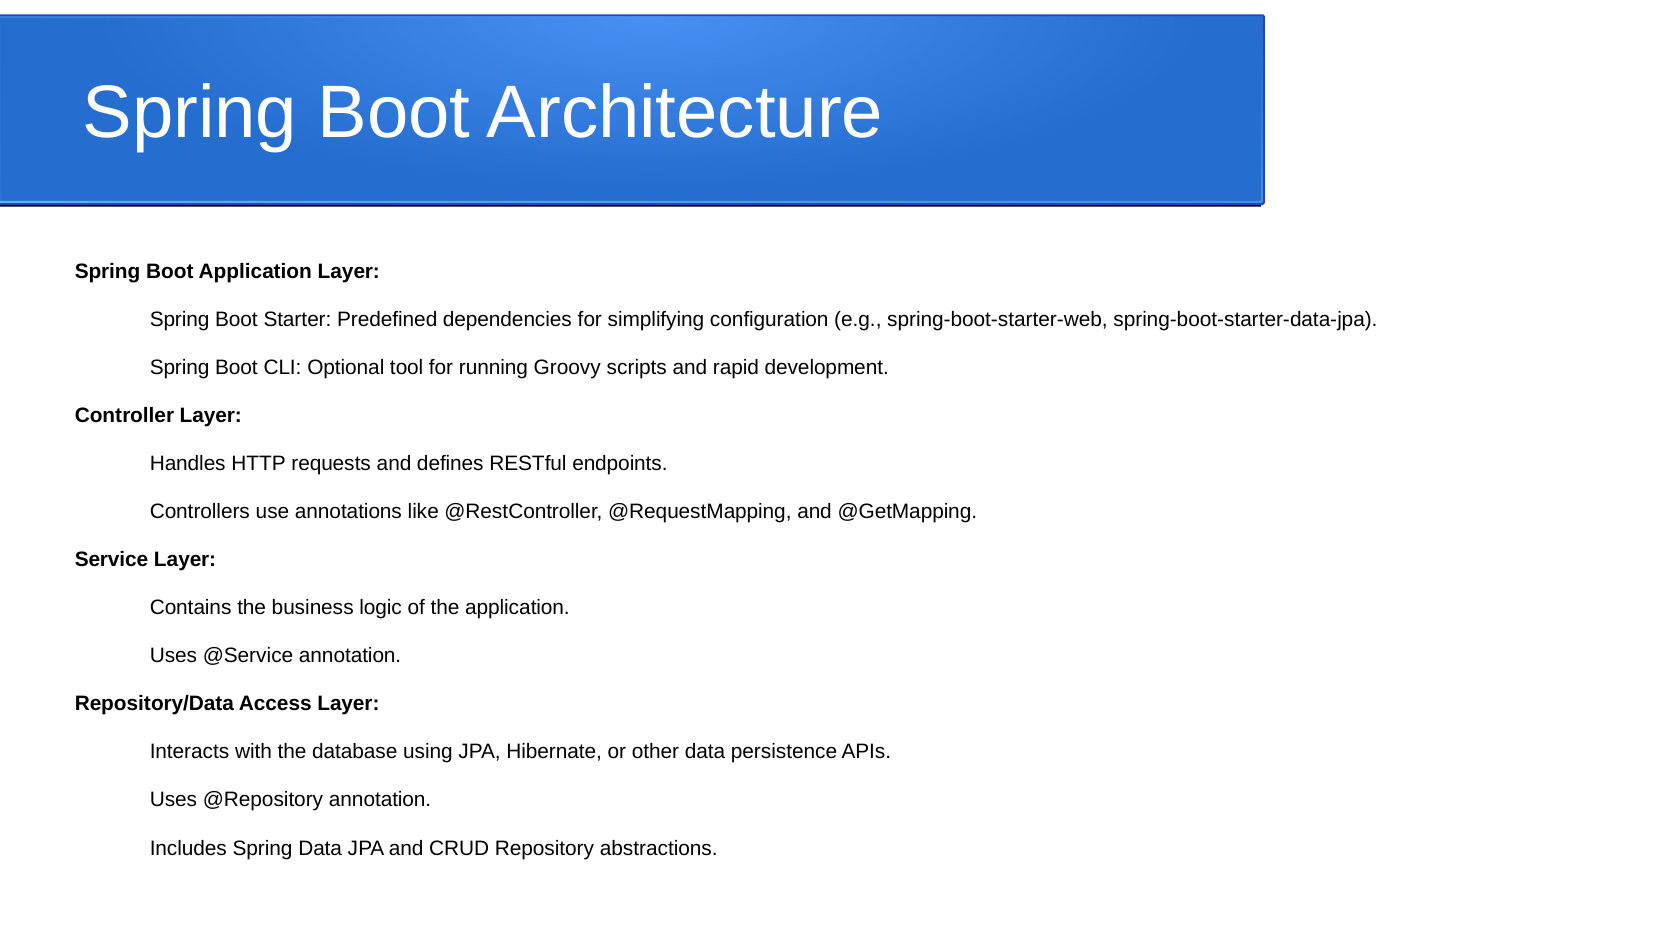

# Spring Boot Architecture
Spring Boot Application Layer:
	Spring Boot Starter: Predefined dependencies for simplifying configuration (e.g., spring-boot-starter-web, spring-boot-starter-data-jpa).
	Spring Boot CLI: Optional tool for running Groovy scripts and rapid development.
Controller Layer:
	Handles HTTP requests and defines RESTful endpoints.
	Controllers use annotations like @RestController, @RequestMapping, and @GetMapping.
Service Layer:
	Contains the business logic of the application.
	Uses @Service annotation.
Repository/Data Access Layer:
	Interacts with the database using JPA, Hibernate, or other data persistence APIs.
	Uses @Repository annotation.
	Includes Spring Data JPA and CRUD Repository abstractions.